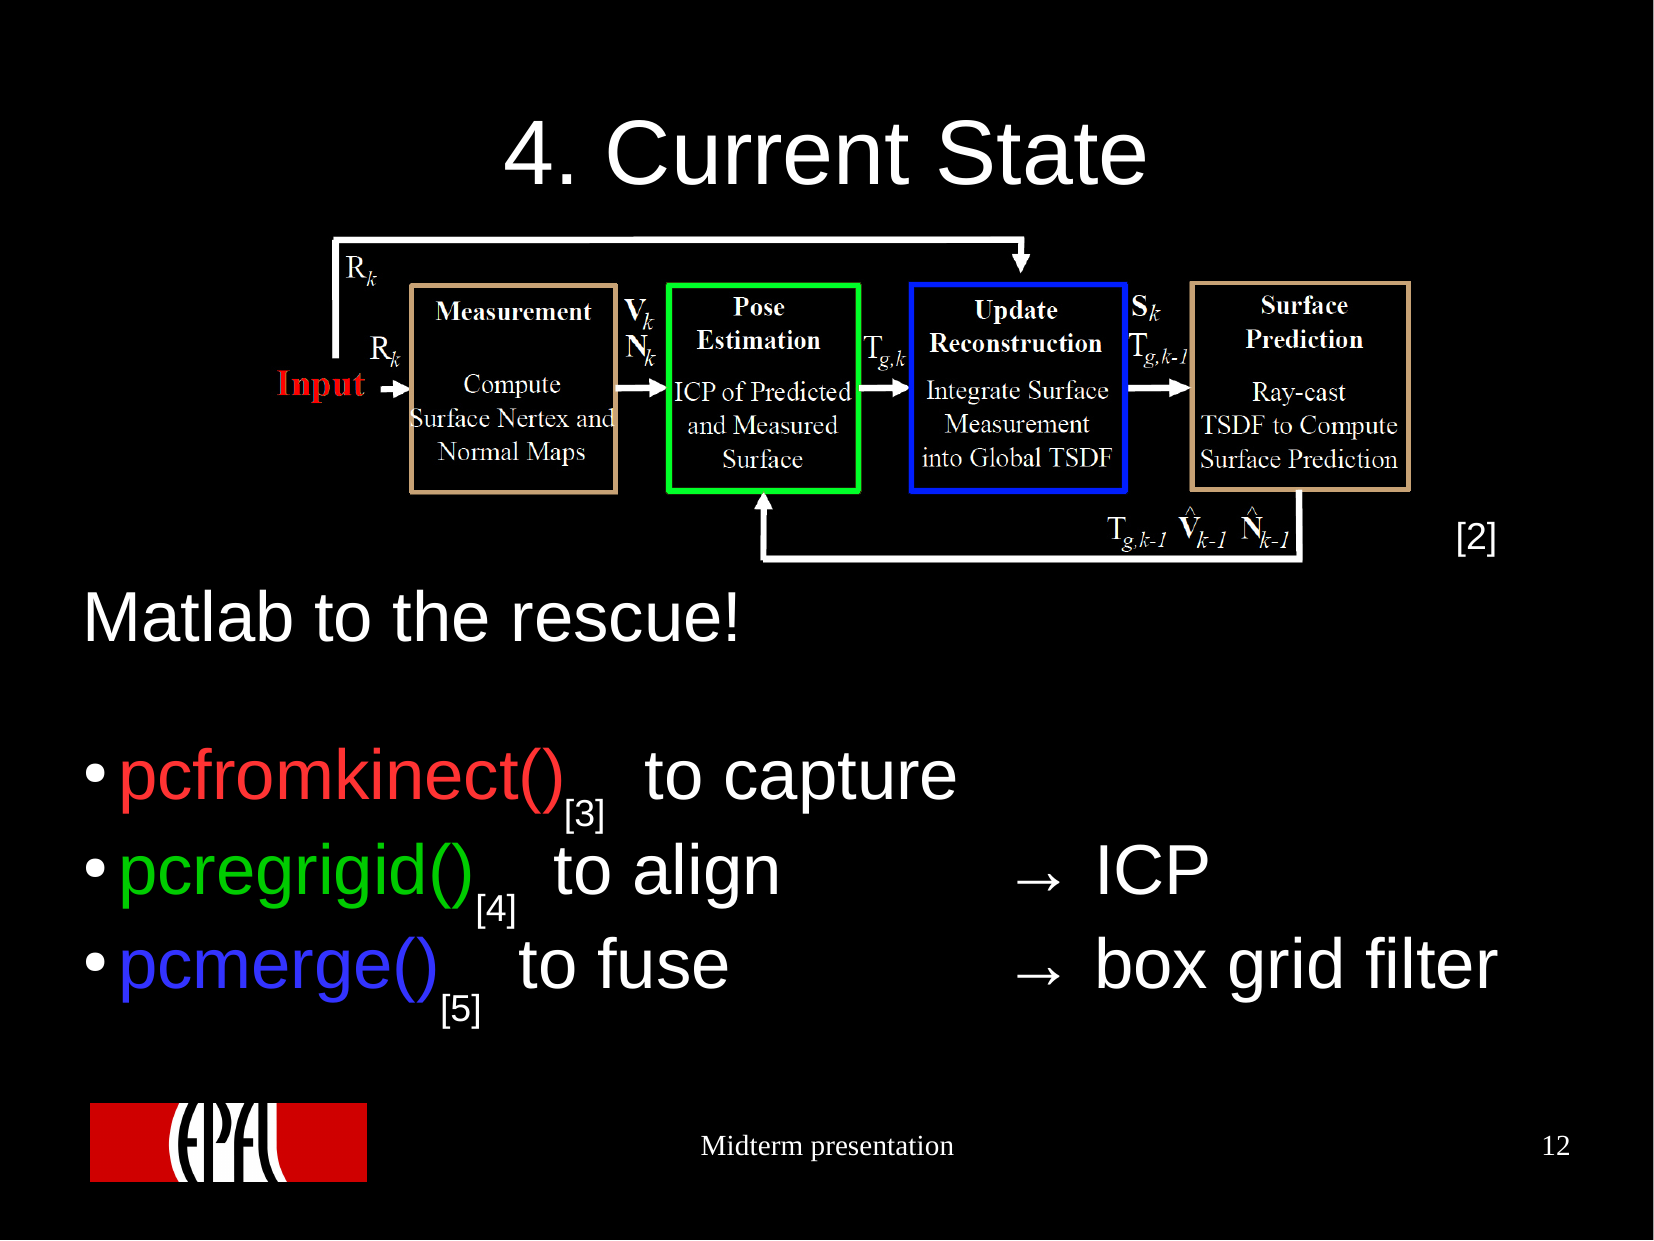

# 4. Current State
Matlab to the rescue!
pcfromkinect() to capture
pcregrigid() to align				→ ICP
pcmerge() to fuse				→ box grid filter
[2]
[3]
[4]
[5]
Midterm presentation
12